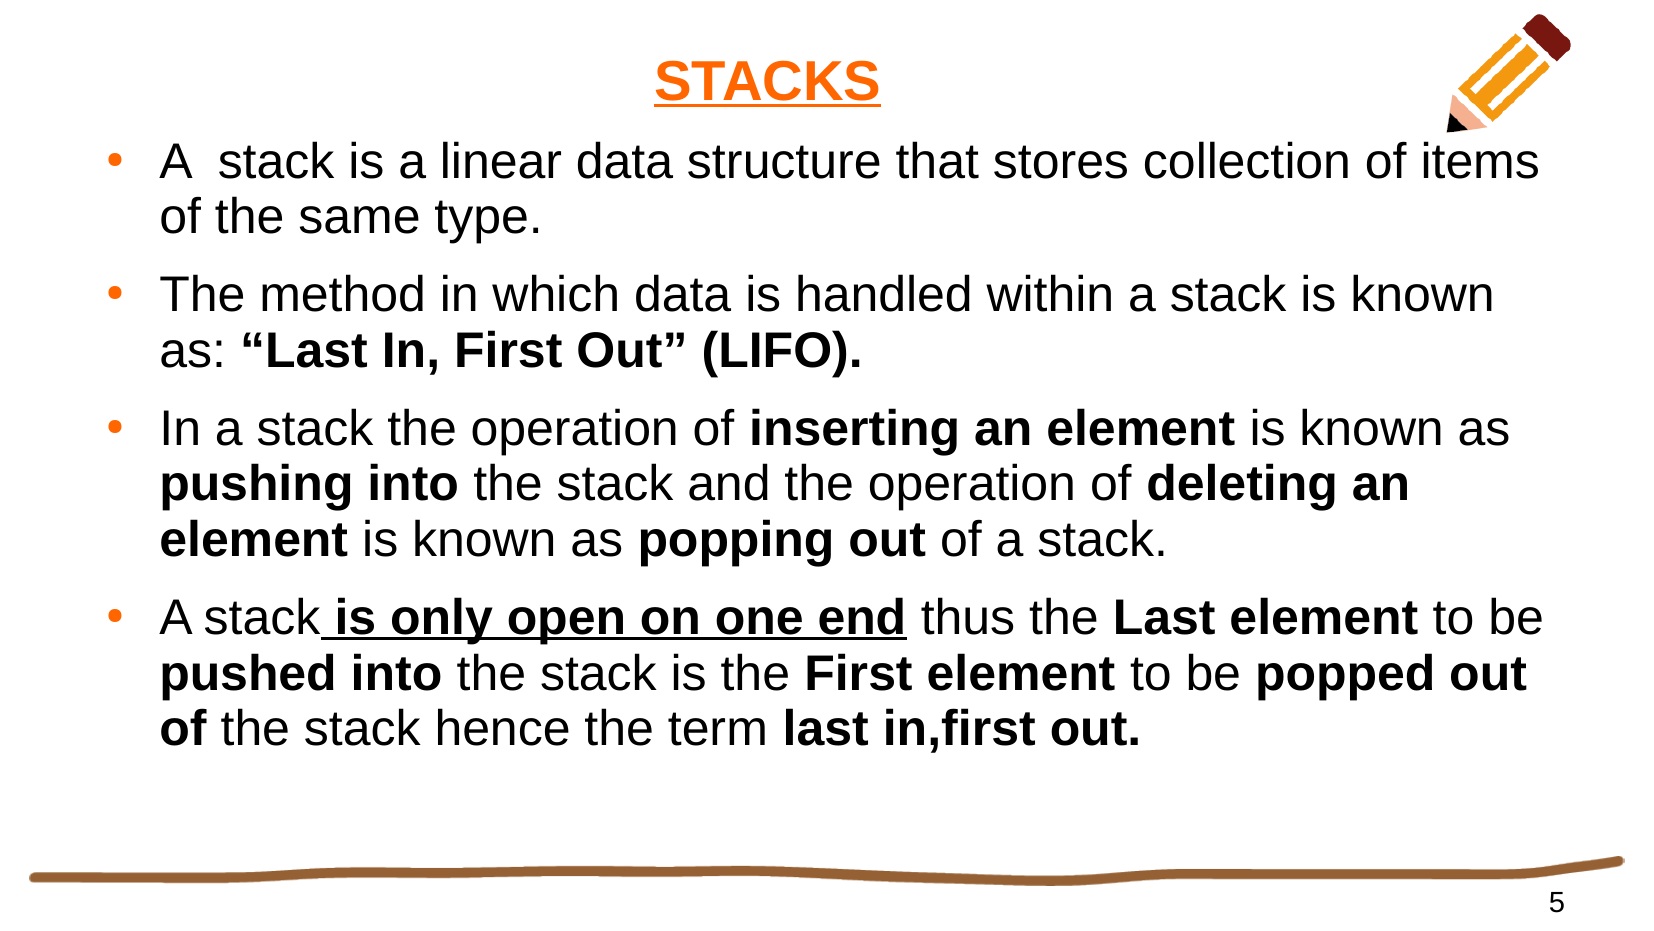

# STACKS
A stack is a linear data structure that stores collection of items of the same type.
The method in which data is handled within a stack is known as: “Last In, First Out” (LIFO).
In a stack the operation of inserting an element is known as pushing into the stack and the operation of deleting an element is known as popping out of a stack.
A stack is only open on one end thus the Last element to be pushed into the stack is the First element to be popped out of the stack hence the term last in,first out.
5